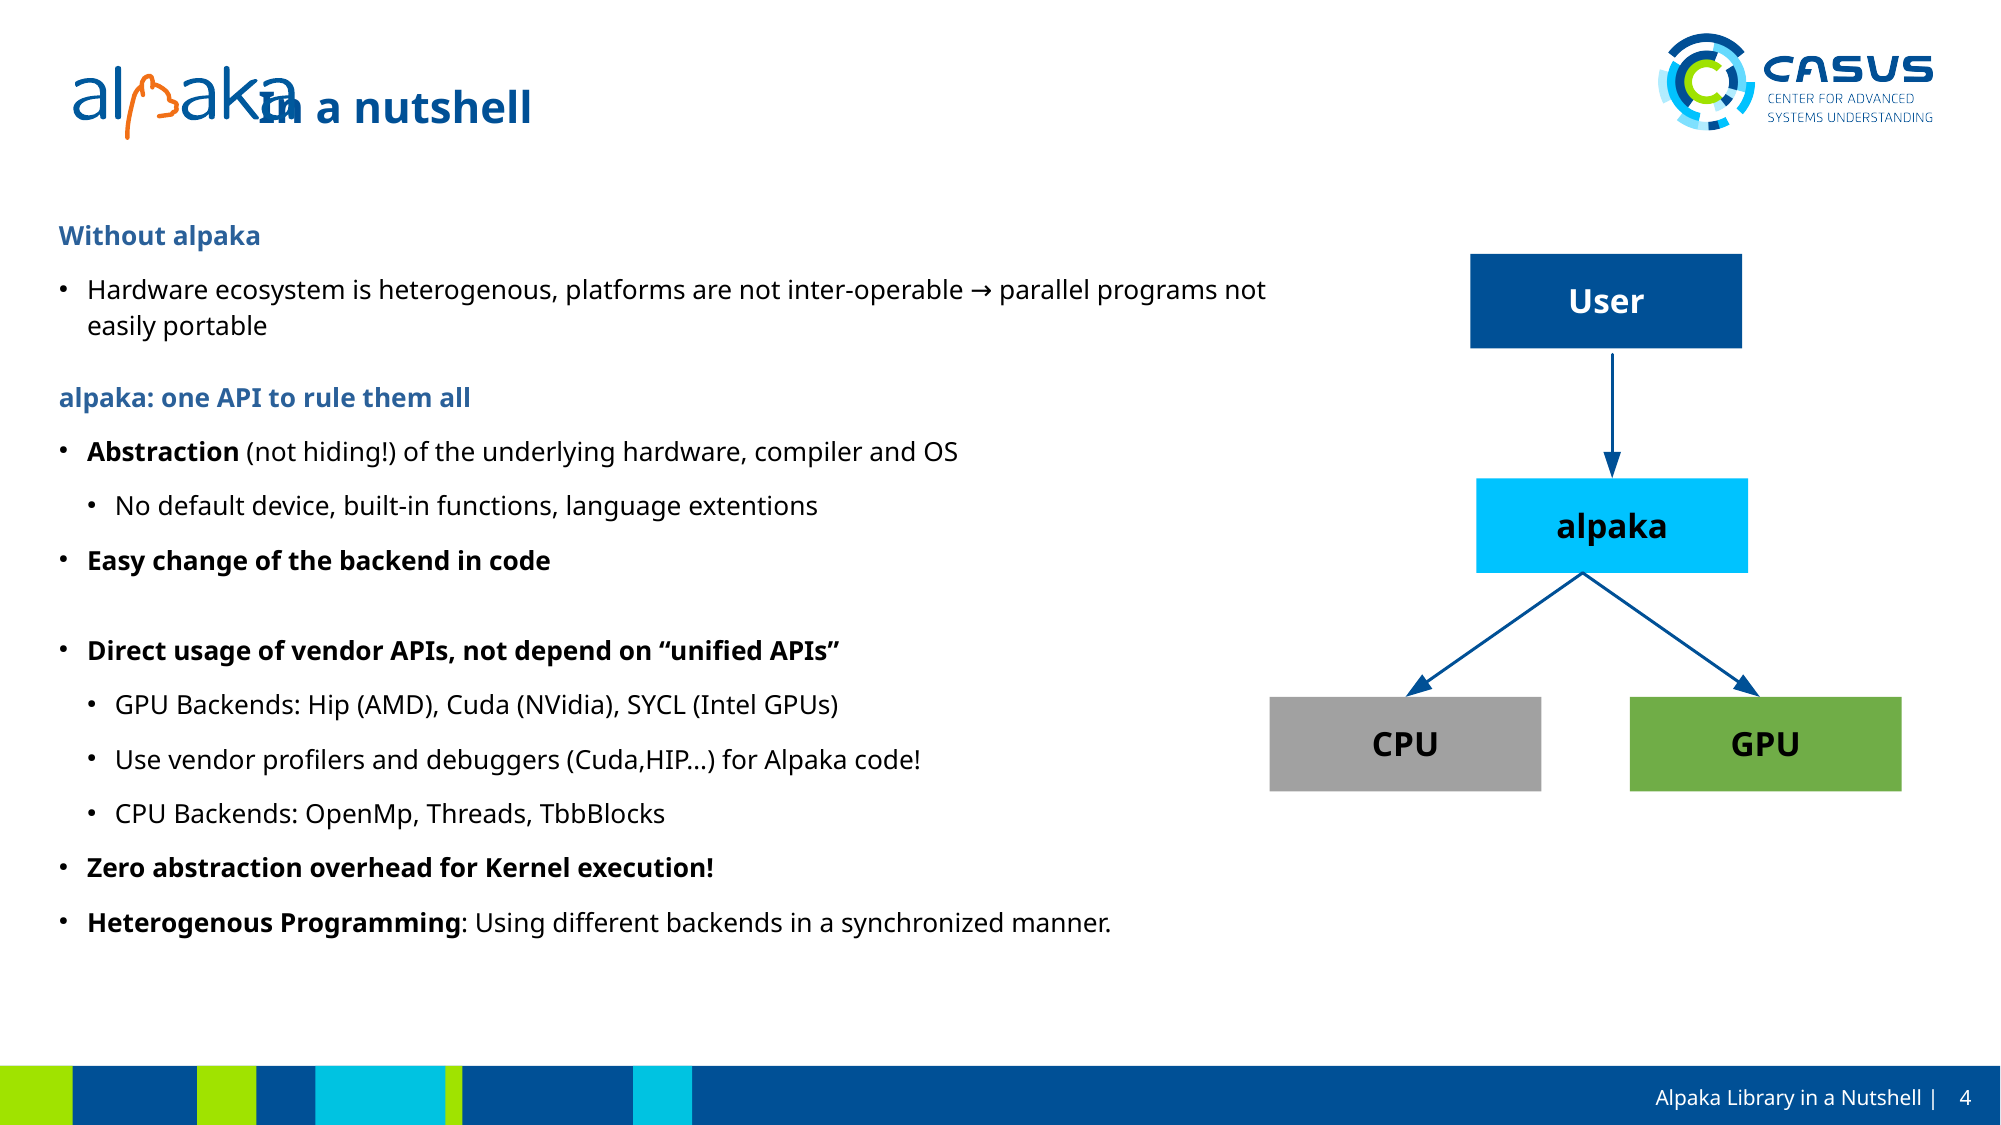

In a nutshell
# Without alpaka
Hardware ecosystem is heterogenous, platforms are not inter-operable → parallel programs not easily portable
alpaka: one API to rule them all
Abstraction (not hiding!) of the underlying hardware, compiler and OS
No default device, built-in functions, language extentions
Easy change of the backend in code
Direct usage of vendor APIs, not depend on “unified APIs”
GPU Backends: Hip (AMD), Cuda (NVidia), SYCL (Intel GPUs)
Use vendor profilers and debuggers (Cuda,HIP…) for Alpaka code!
CPU Backends: OpenMp, Threads, TbbBlocks
Zero abstraction overhead for Kernel execution!
Heterogenous Programming: Using different backends in a synchronized manner.
User
alpaka
CPU
GPU
Alpaka Library in a Nutshell
4